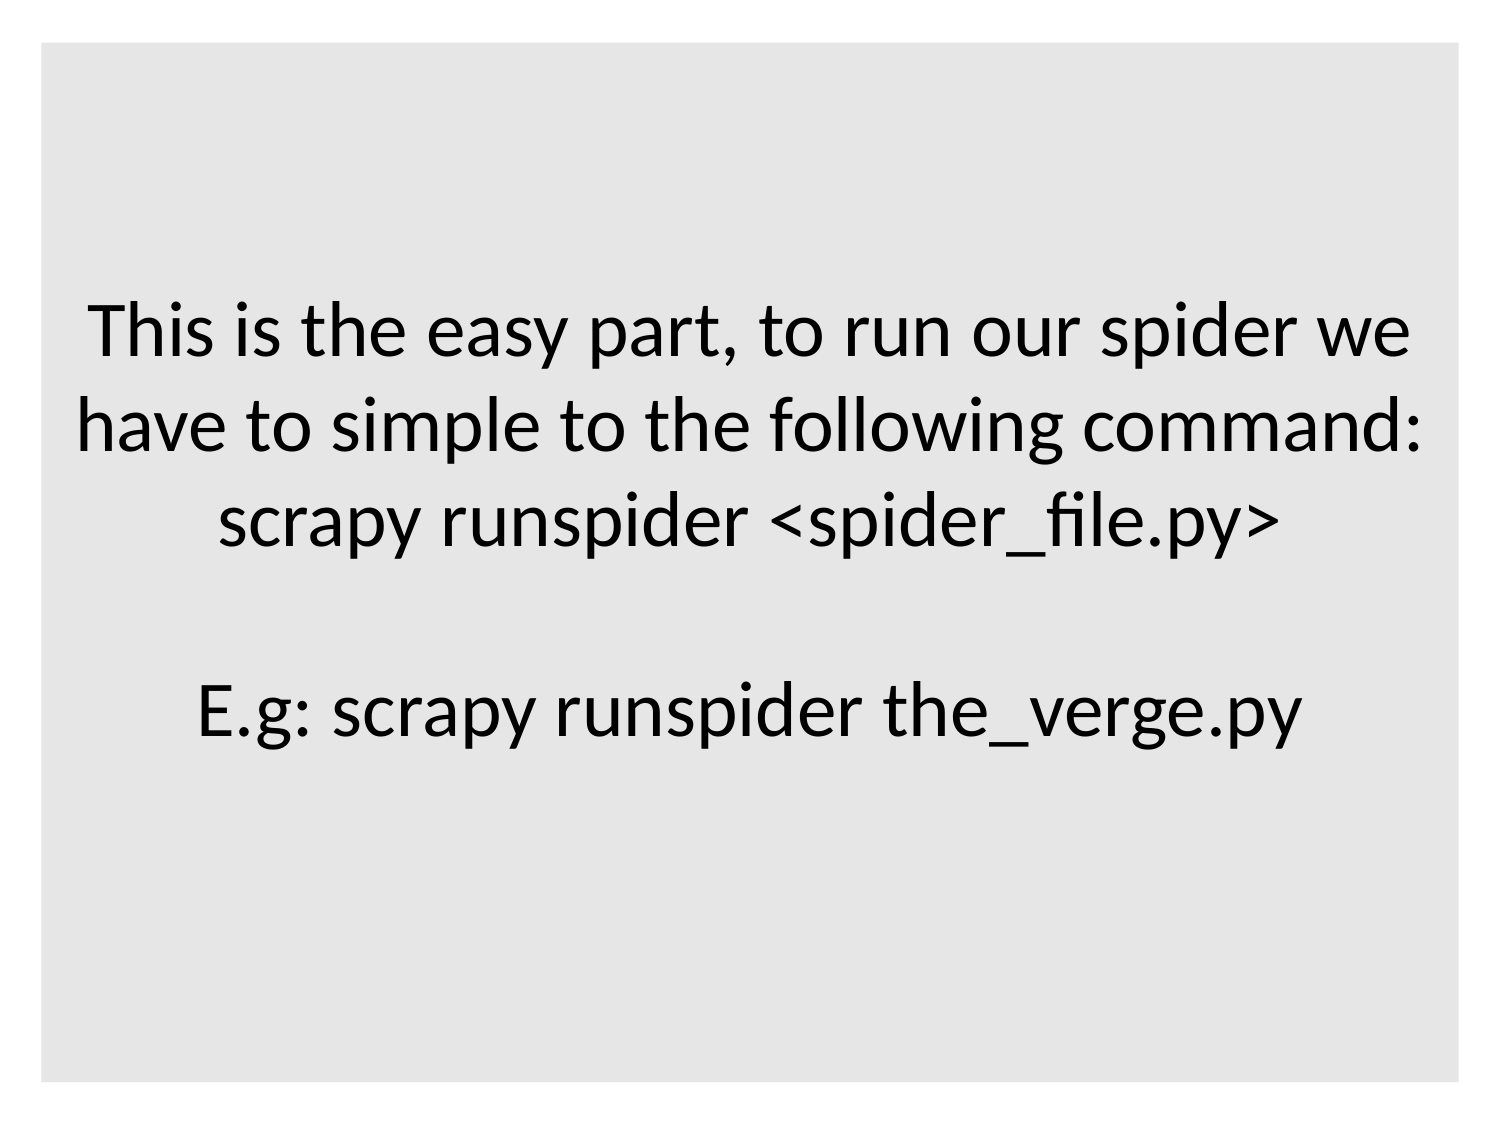

This is the easy part, to run our spider we have to simple to the following command:
scrapy runspider <spider_file.py>
E.g: scrapy runspider the_verge.py